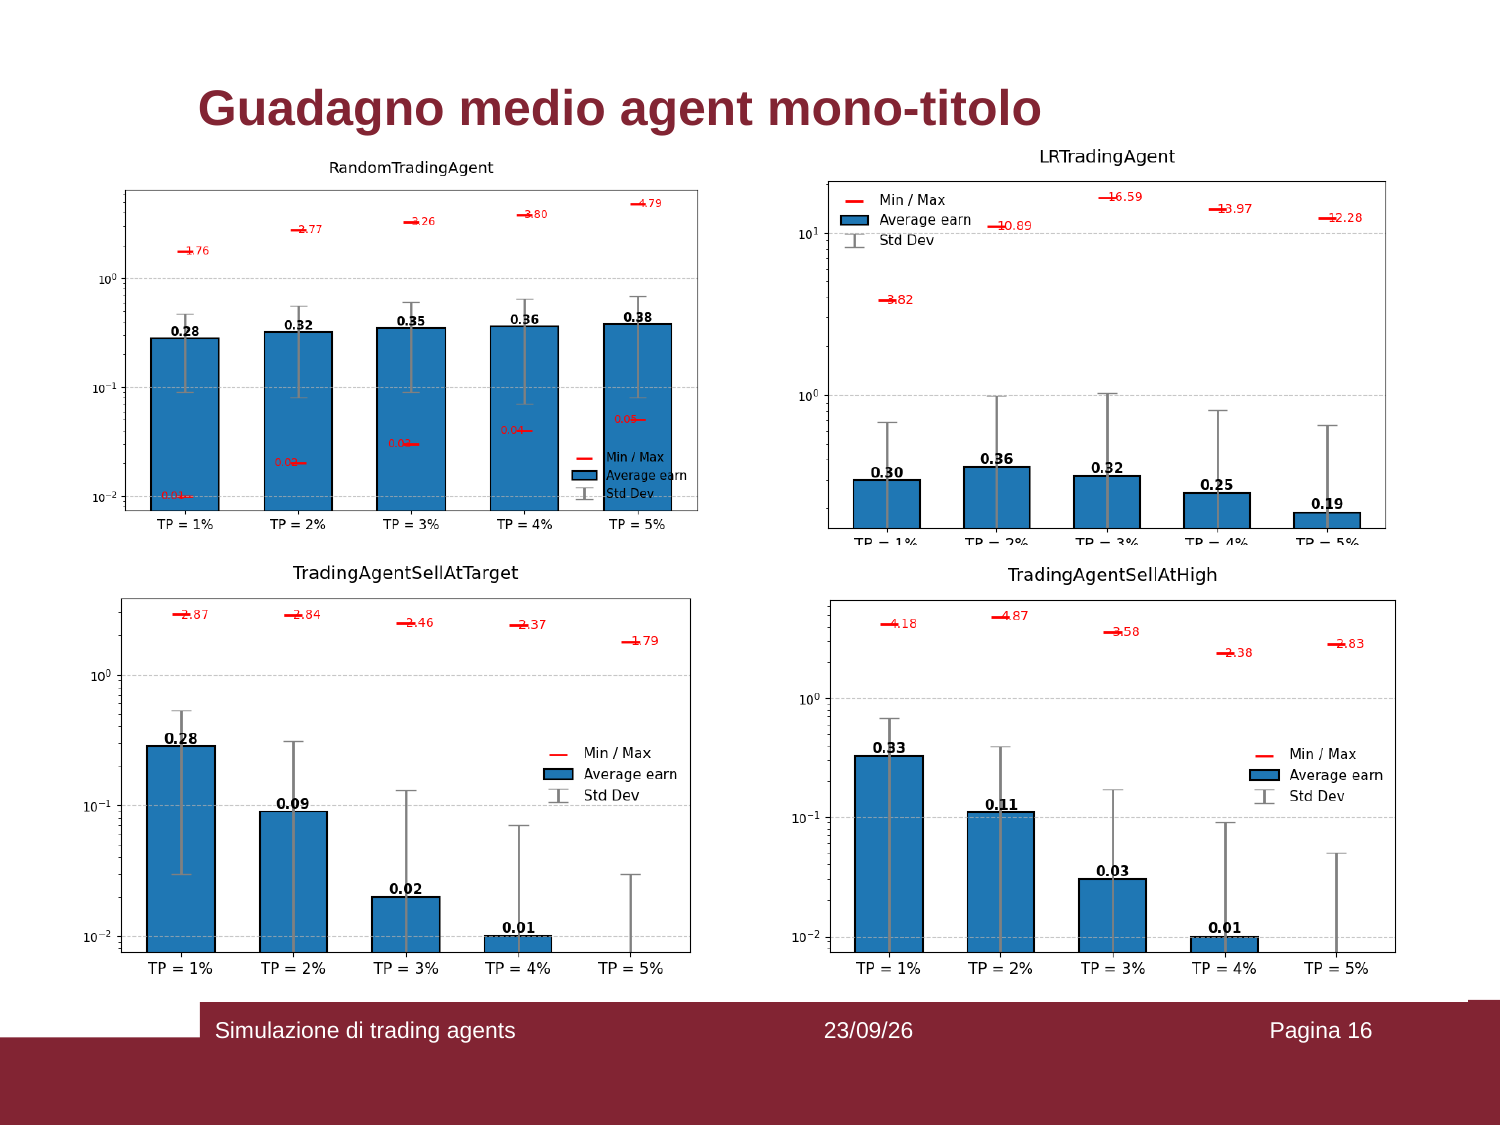

# Guadagno medio agent mono-titolo
Simulazione di trading agents
16